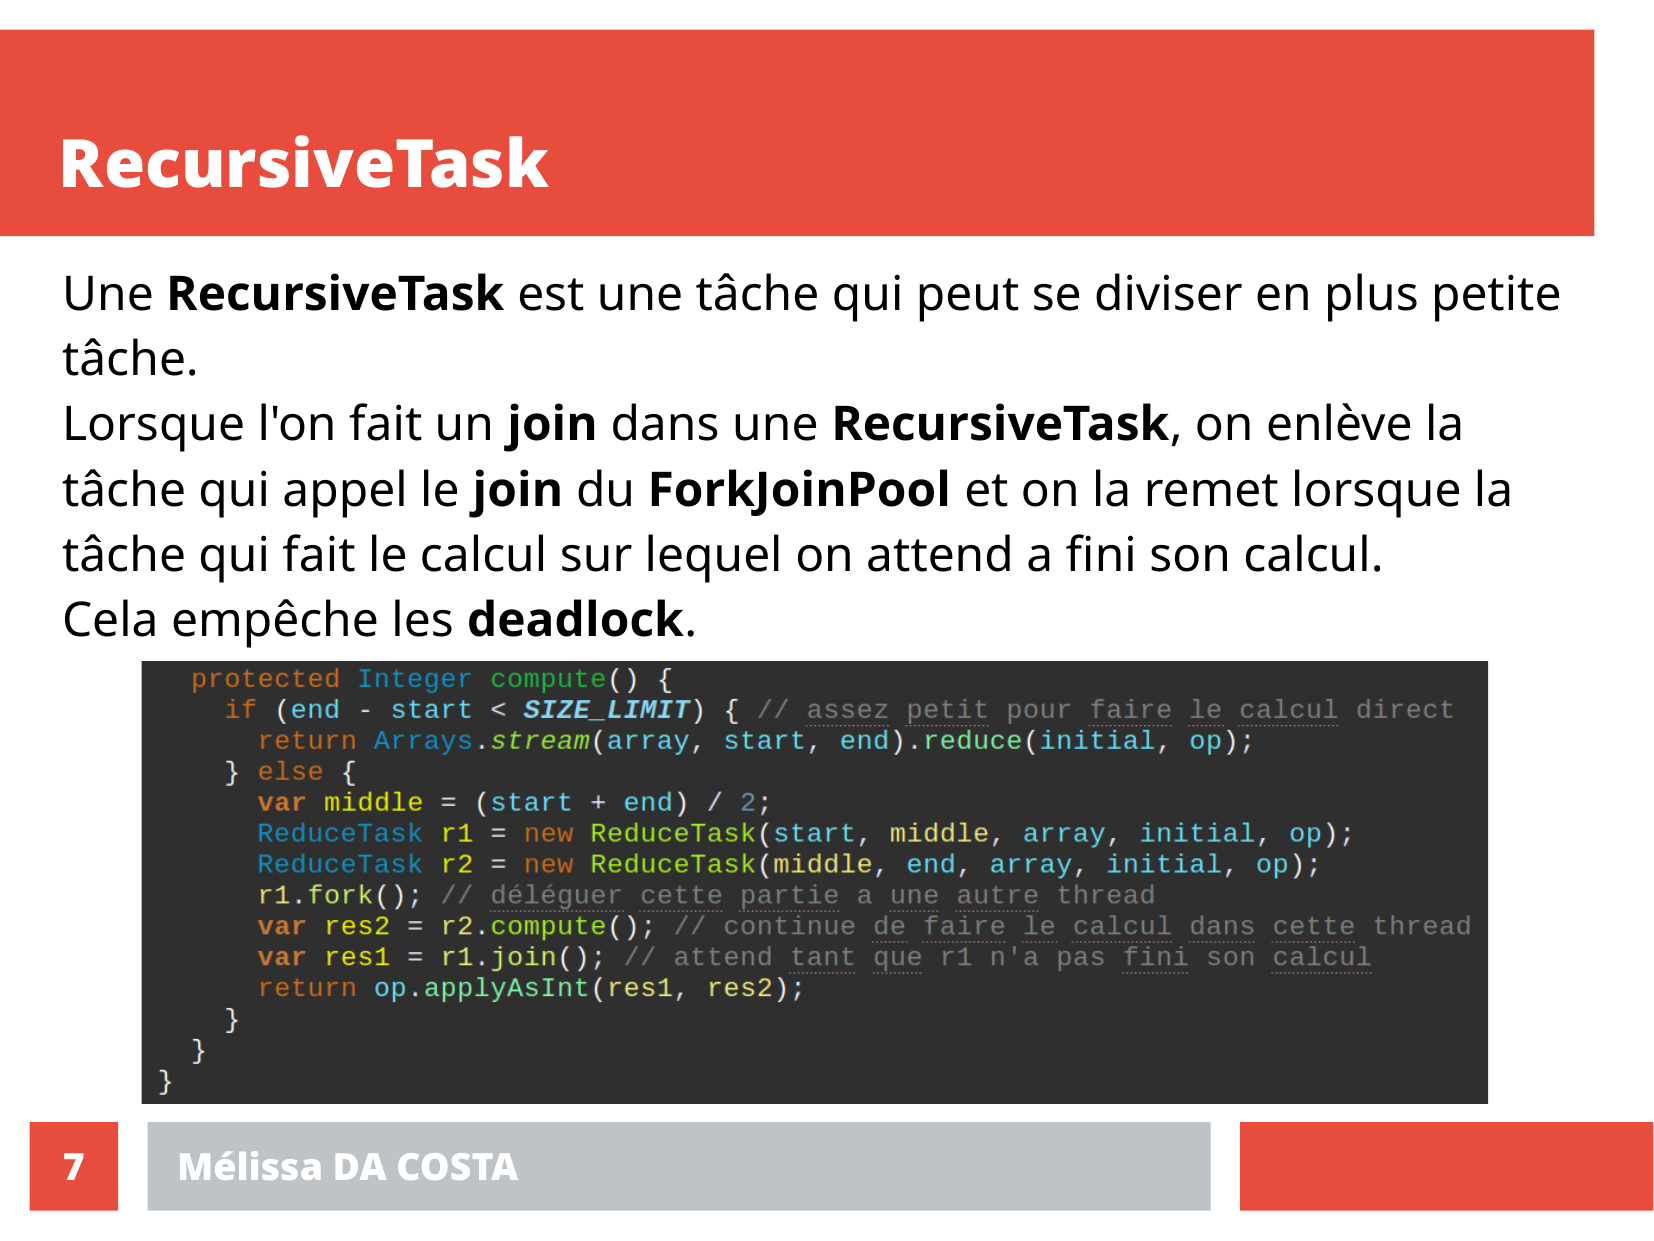

# RecursiveTask
Une RecursiveTask est une tâche qui peut se diviser en plus petite tâche.
Lorsque l'on fait un join dans une RecursiveTask, on enlève la tâche qui appel le join du ForkJoinPool et on la remet lorsque la tâche qui fait le calcul sur lequel on attend a fini son calcul.
Cela empêche les deadlock.
7
Mélissa DA COSTA